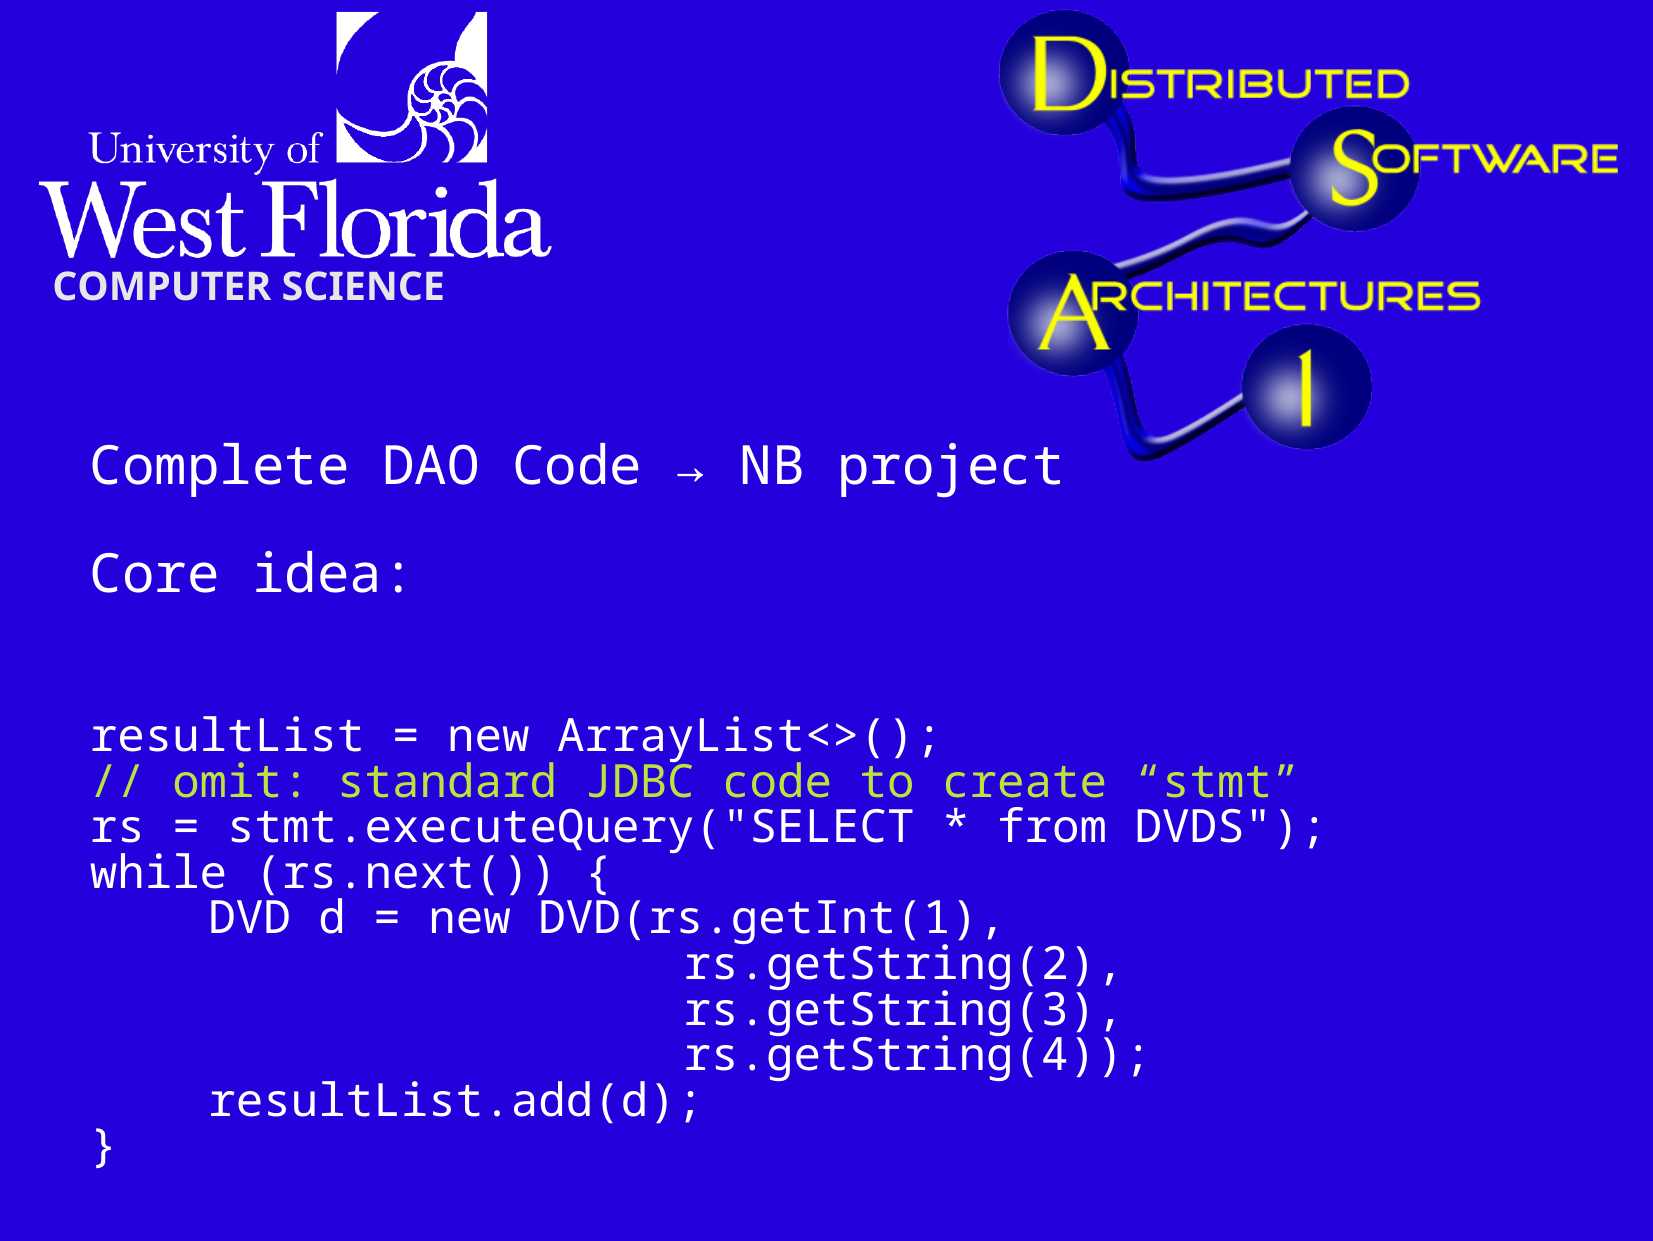

COMPUTER SCIENCE
Complete DAO Code → NB project
Core idea:
resultList = new ArrayList<>();
// omit: standard JDBC code to create “stmt”
rs = stmt.executeQuery("SELECT * from DVDS");
while (rs.next()) {
	DVD d = new DVD(rs.getInt(1),
					rs.getString(2),
					rs.getString(3),
					rs.getString(4));
	resultList.add(d);
}